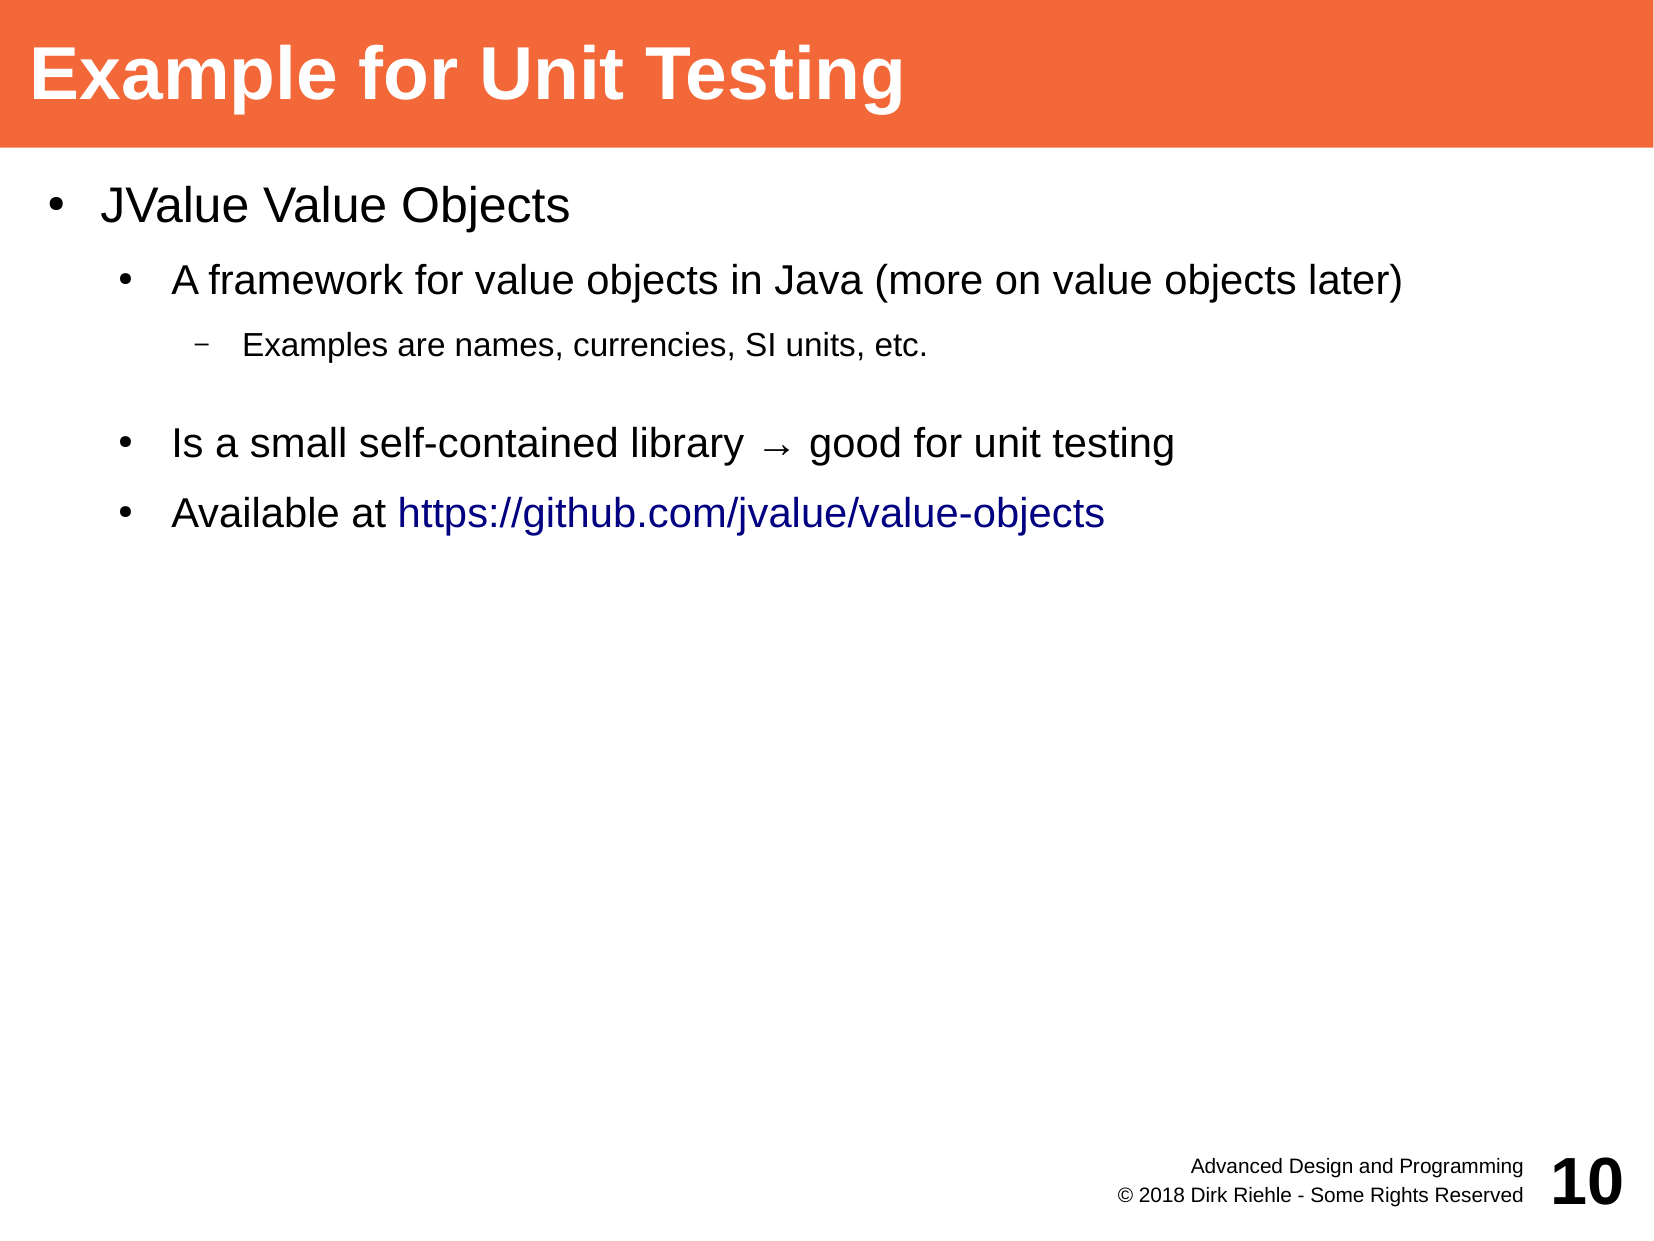

# Example for Unit Testing
JValue Value Objects
A framework for value objects in Java (more on value objects later)
Examples are names, currencies, SI units, etc.
Is a small self-contained library → good for unit testing
Available at https://github.com/jvalue/value-objects
Advanced Design and Programming
10
© 2018 Dirk Riehle - Some Rights Reserved